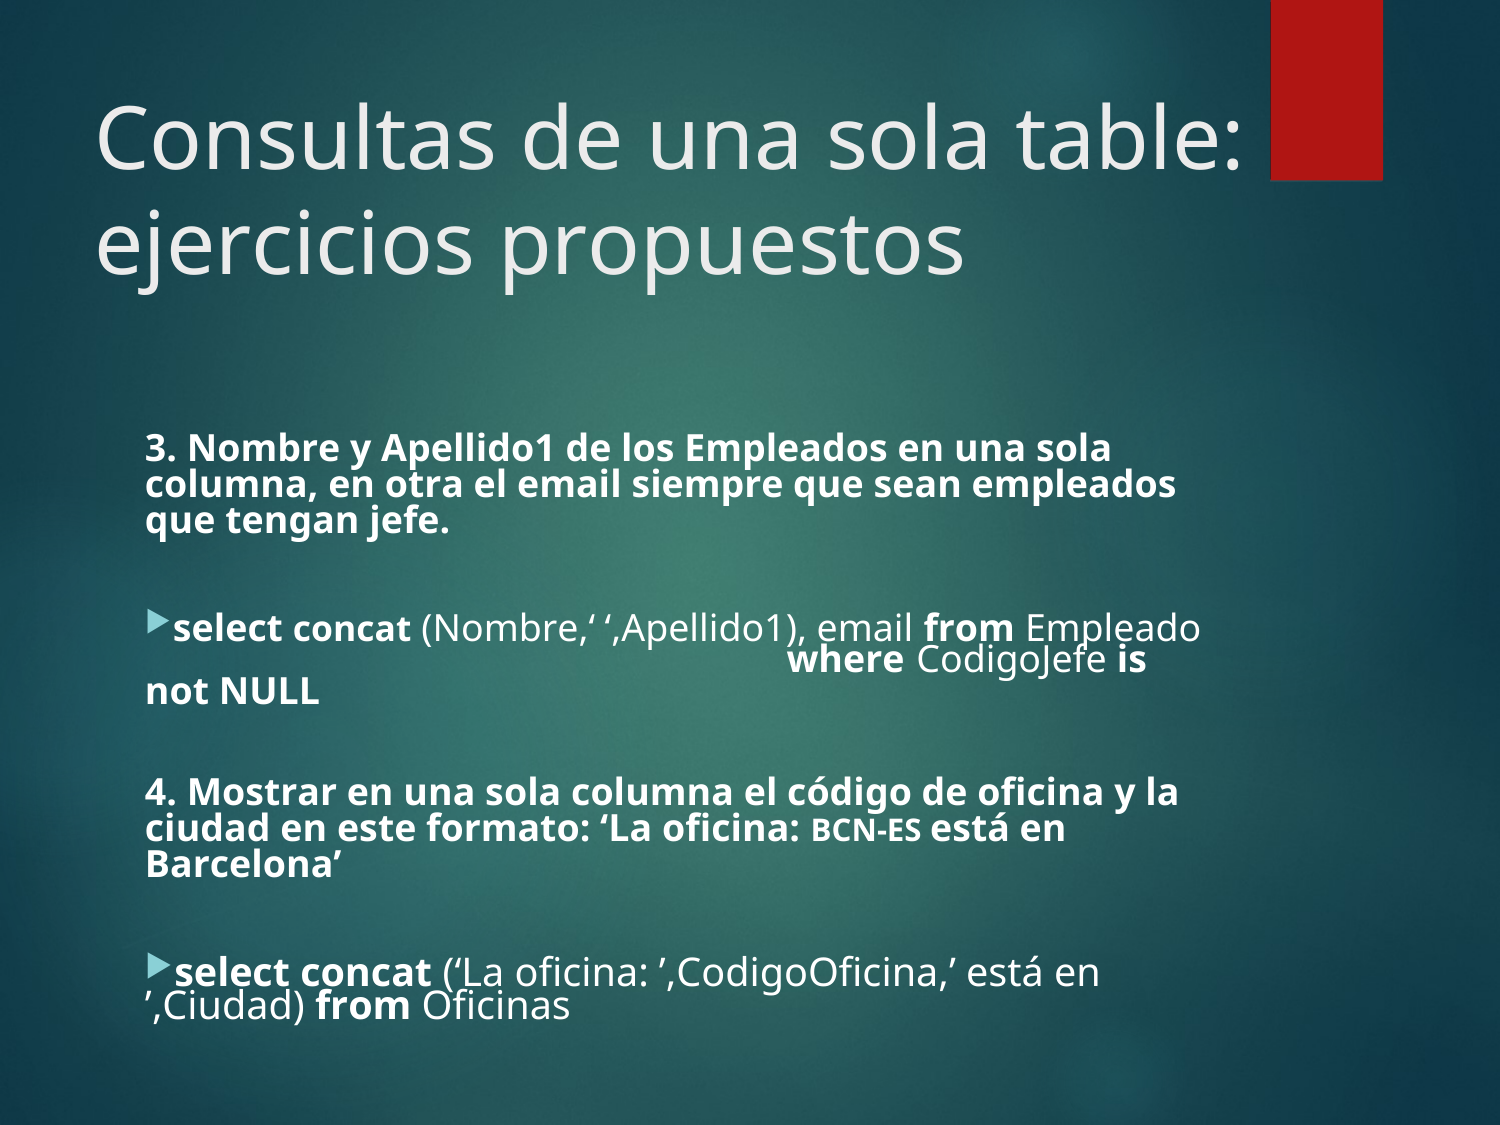

# Consultas de una sola table: ejercicios propuestos
3. Nombre y Apellido1 de los Empleados en una sola columna, en otra el email siempre que sean empleados que tengan jefe.
select concat (Nombre,‘ ‘,Apellido1), email from Empleado where CodigoJefe is not NULL
4. Mostrar en una sola columna el código de oficina y la ciudad en este formato: ‘La oficina: BCN-ES está en Barcelona’
select concat (‘La oficina: ’,CodigoOficina,’ está en ’,Ciudad) from Oficinas